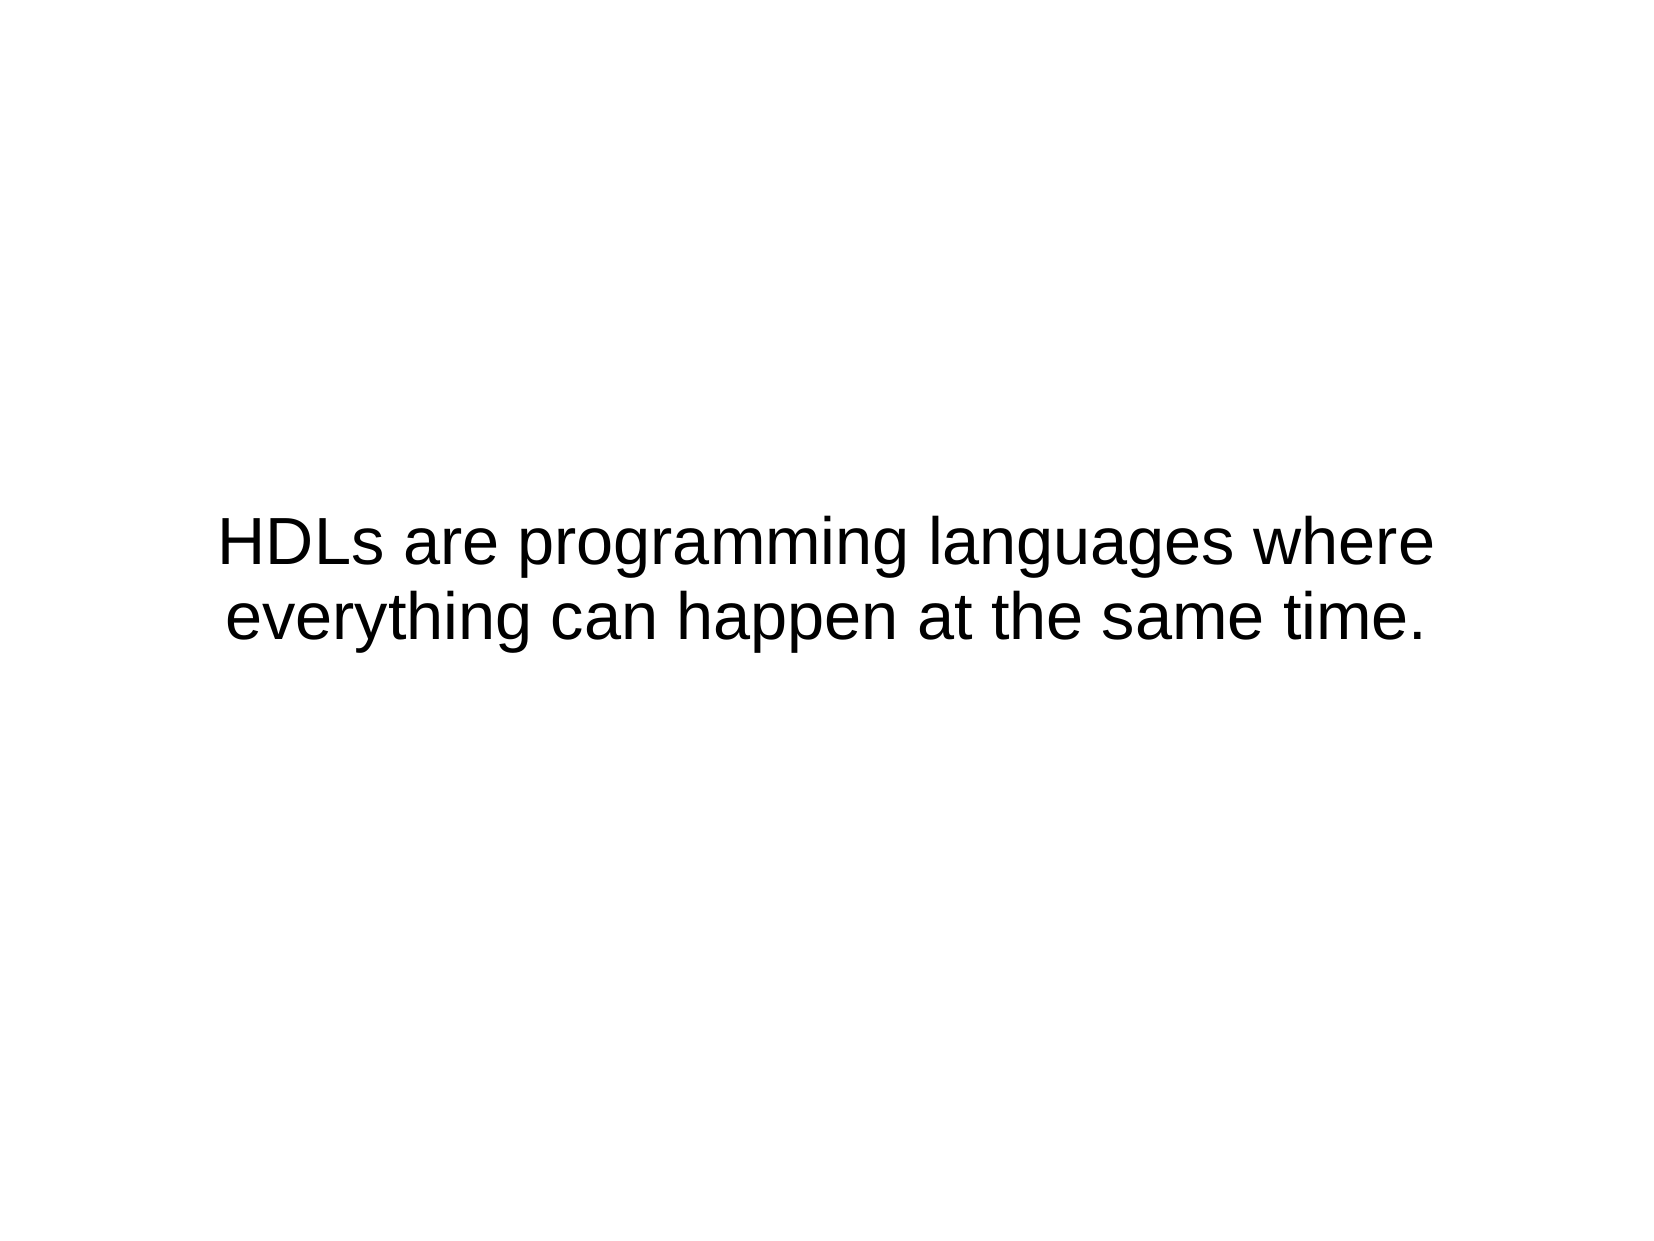

# HDLs are programming languages where everything can happen at the same time.